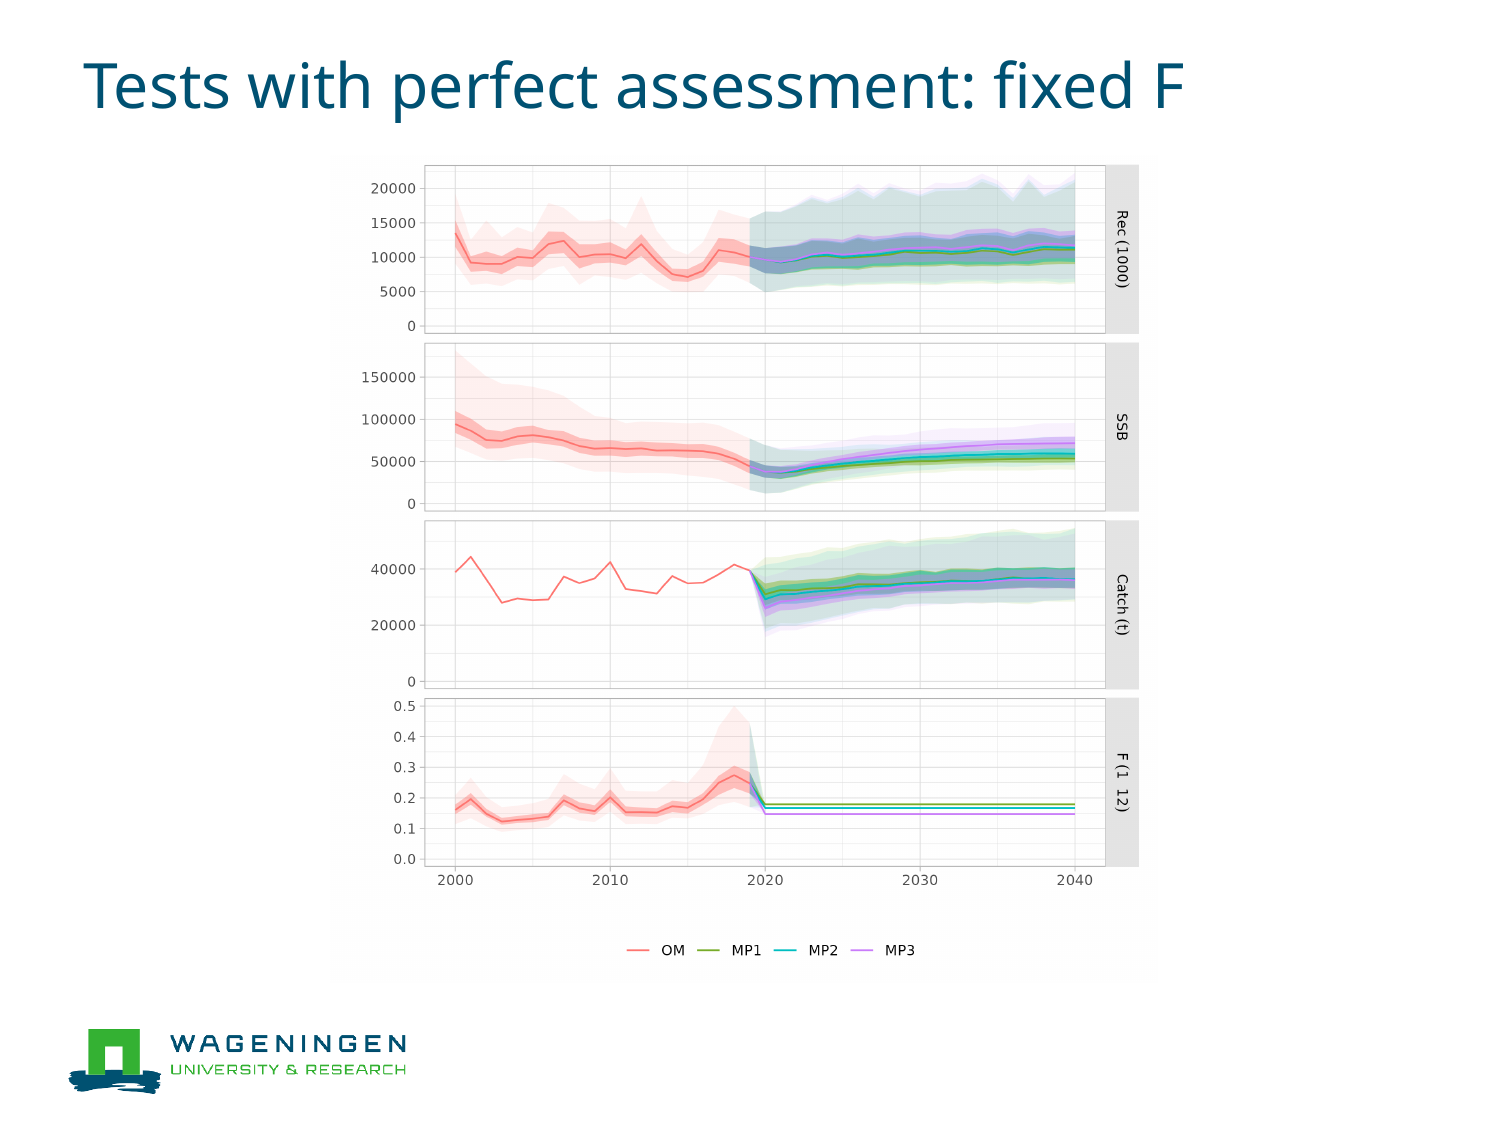

# Tests with perfect assessment: fixed F